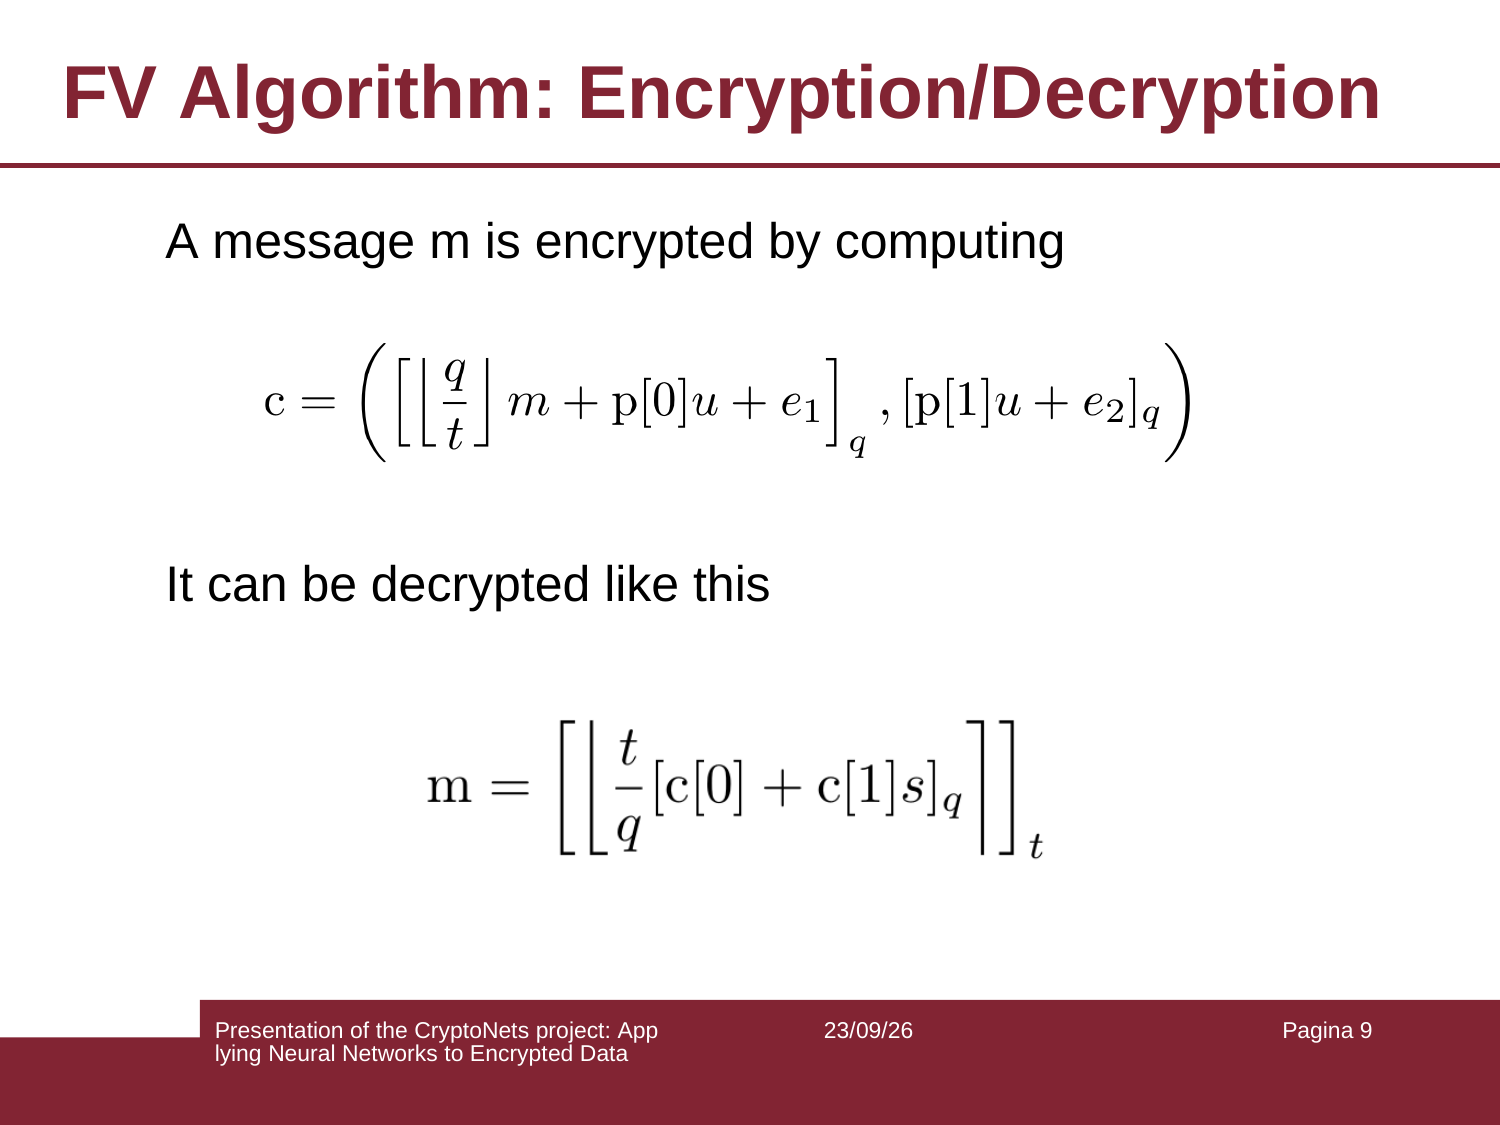

# FV Algorithm: Encryption/Decryption
A message m is encrypted by computing
It can be decrypted like this
Presentation of the CryptoNets project: Applying Neural Networks to Encrypted Data
3/10/19
9